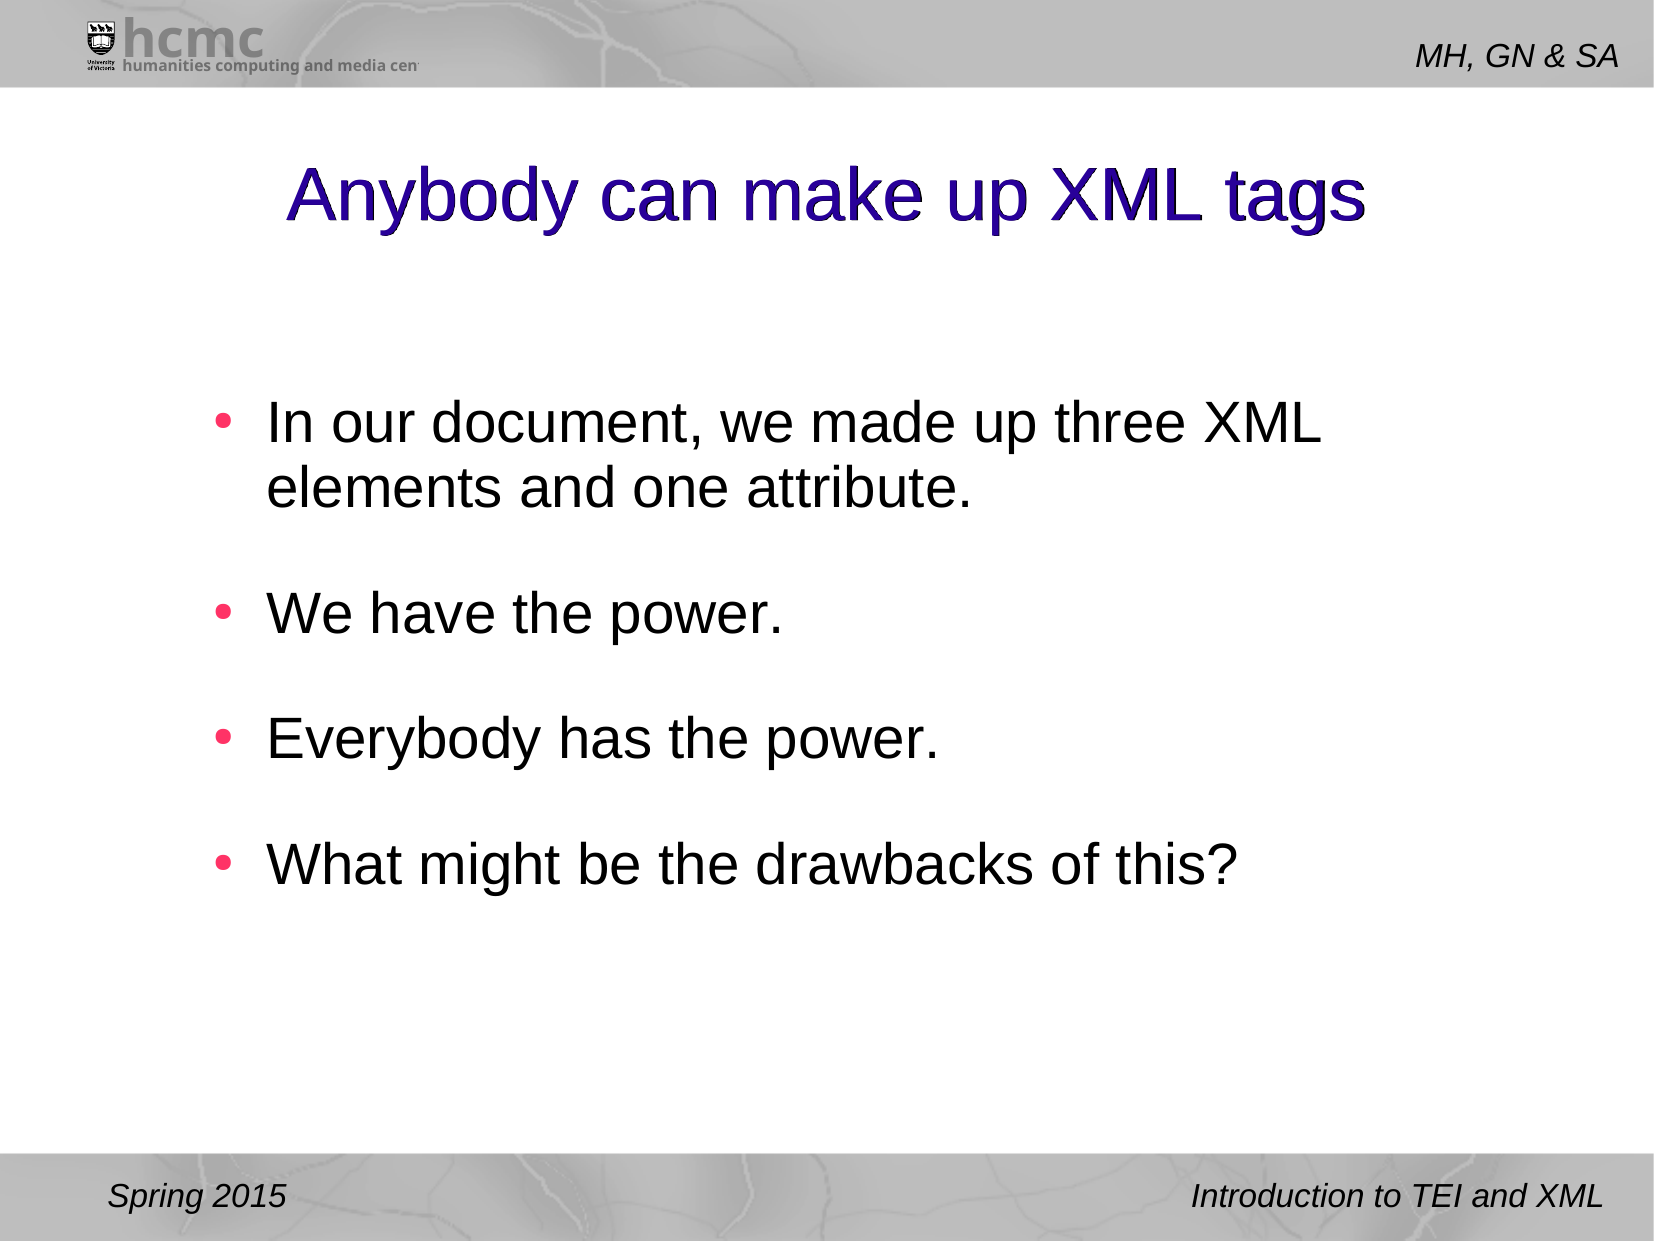

# Anybody can make up XML tags
In our document, we made up three XML elements and one attribute.
We have the power.
Everybody has the power.
What might be the drawbacks of this?